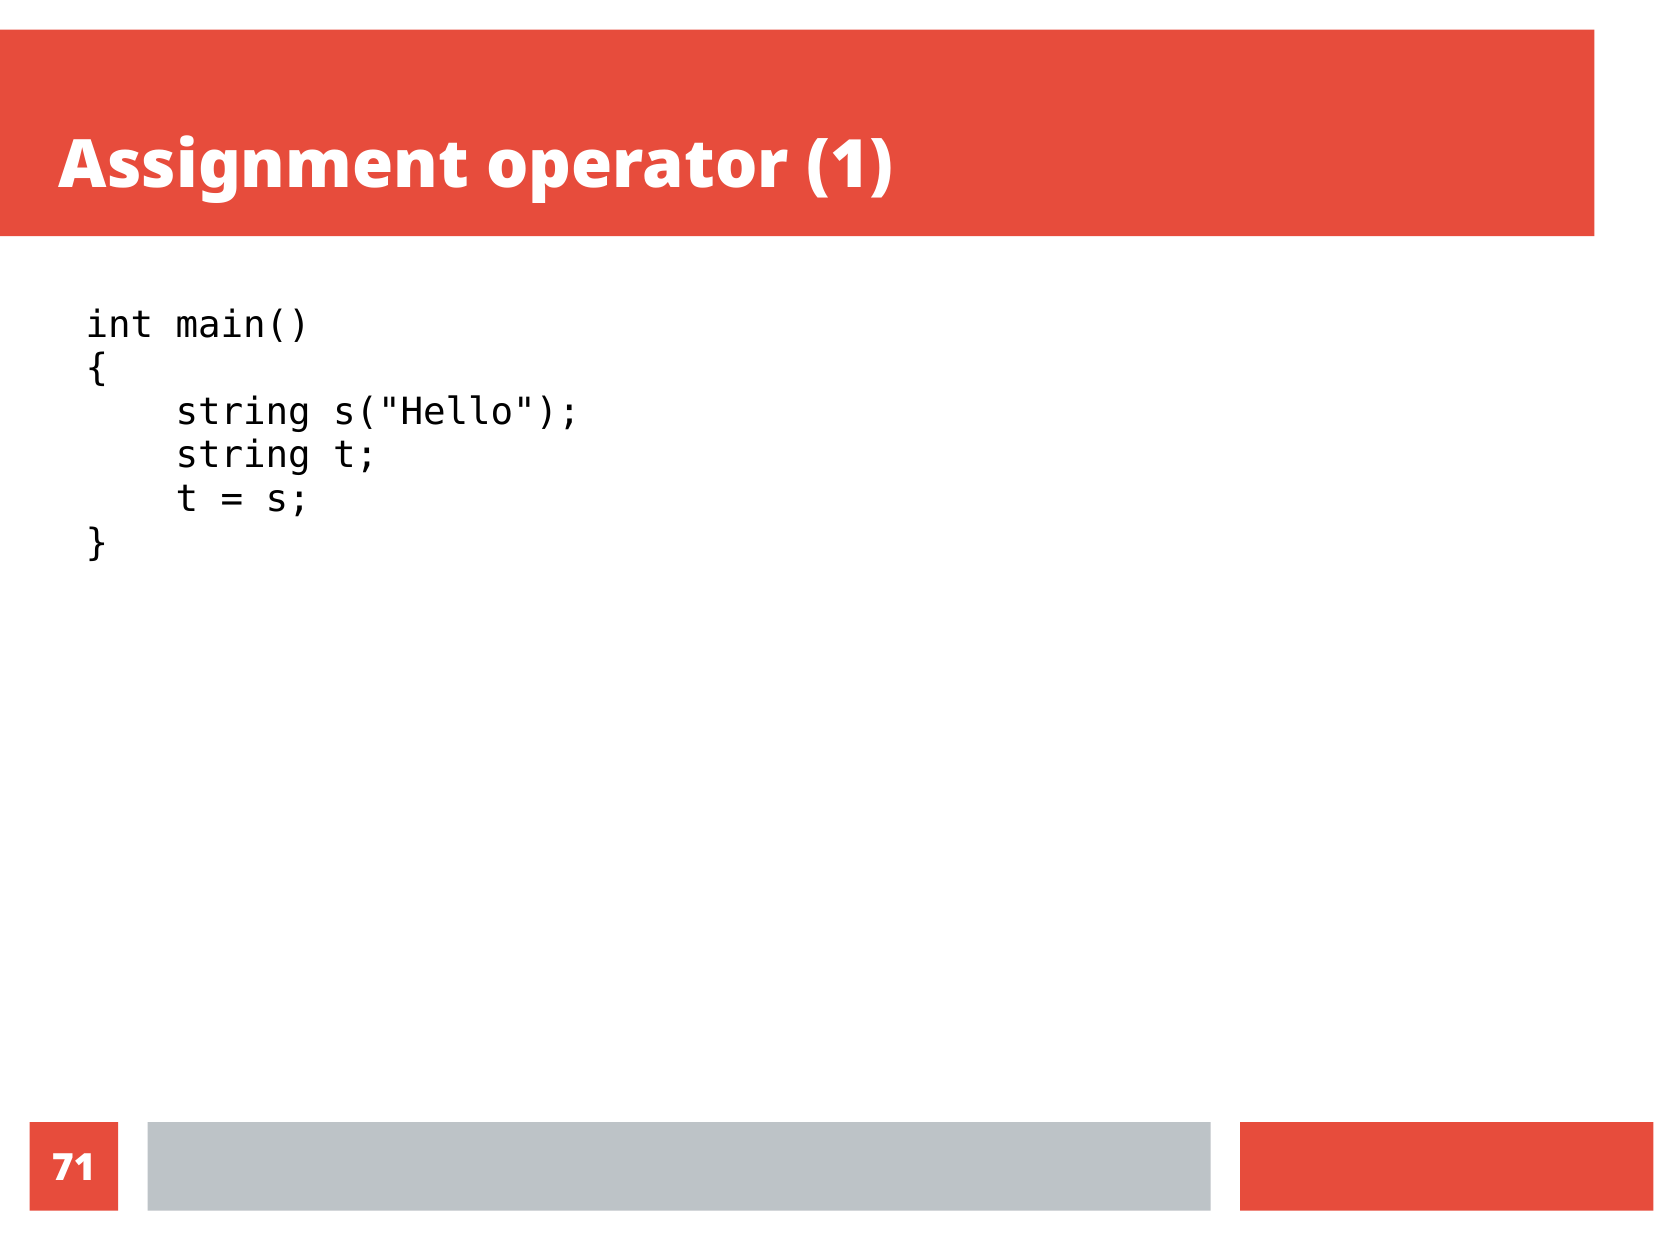

# Assignment operator (1)
int main()
{
 string s("Hello");
 string t;
 t = s;
}
71